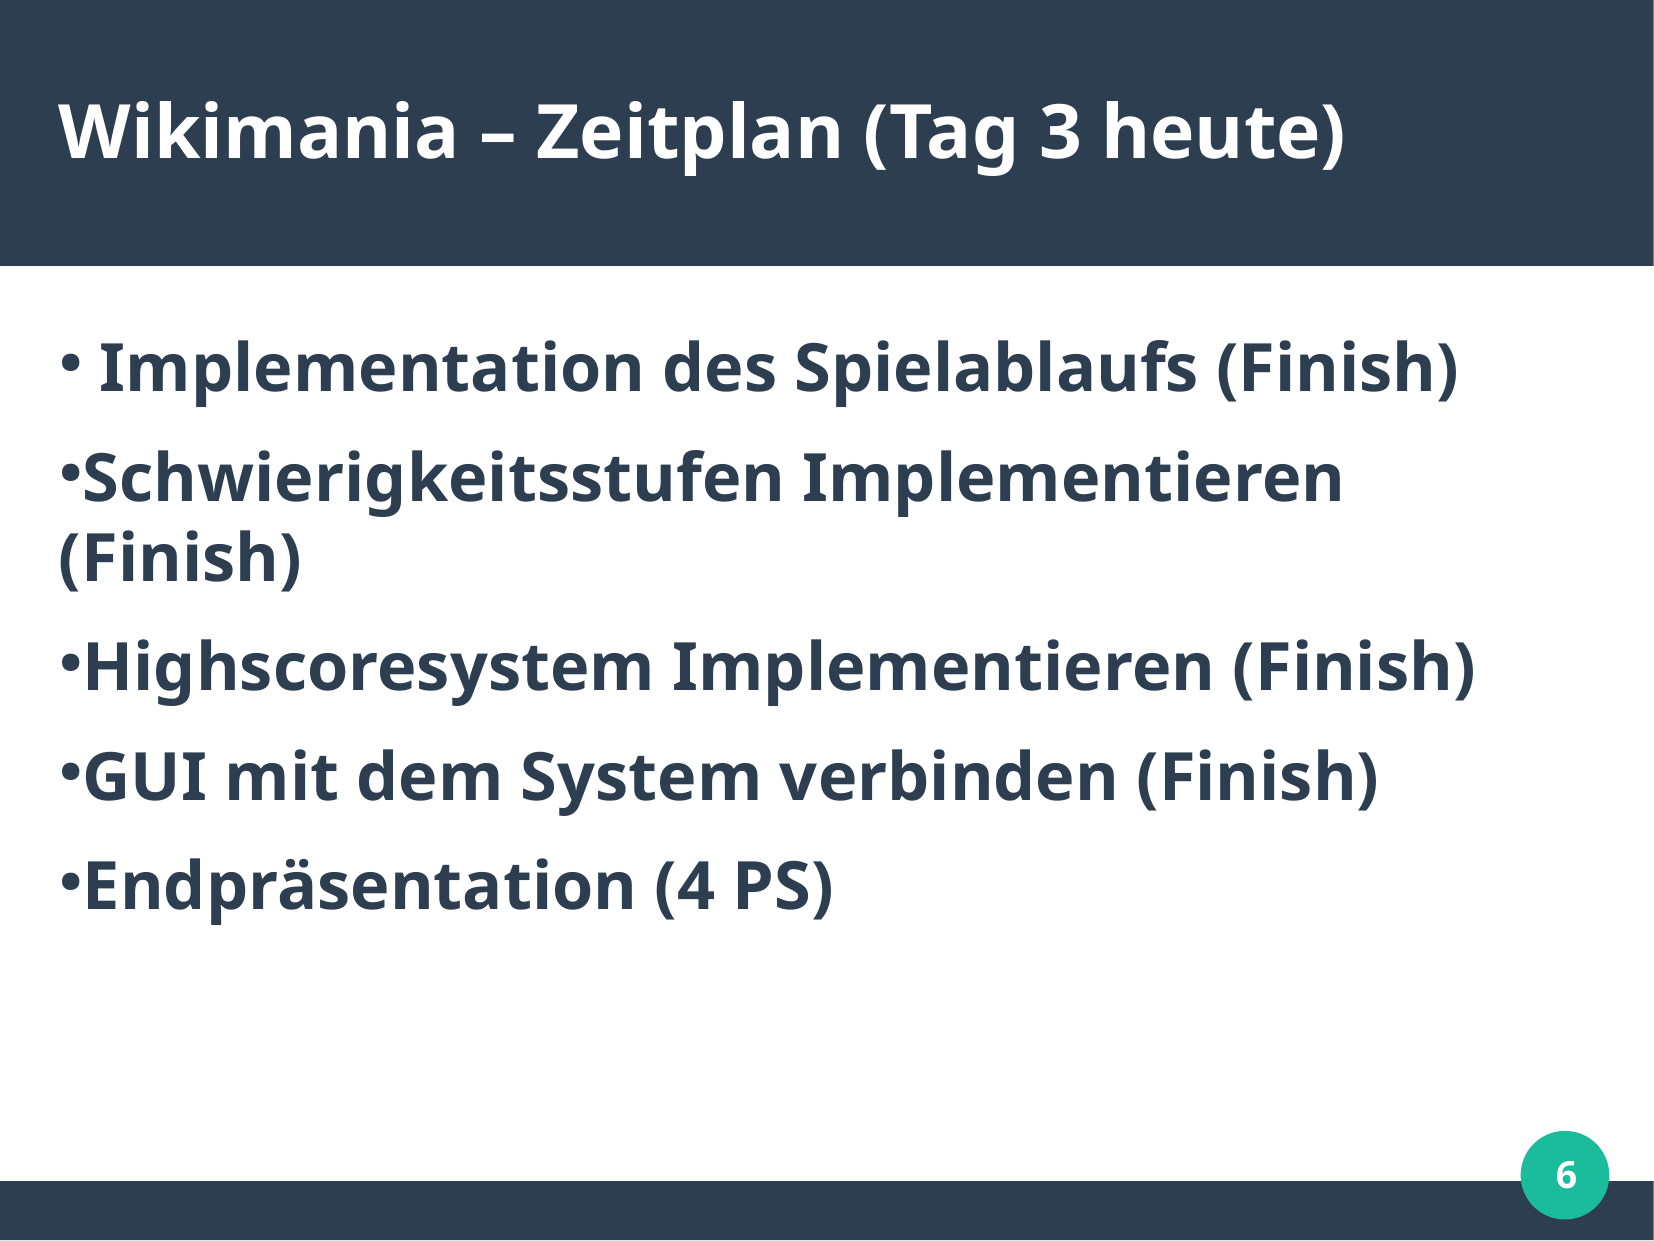

# Wikimania – Zeitplan (Tag 3 heute)
 Implementation des Spielablaufs (Finish)
Schwierigkeitsstufen Implementieren (Finish)
Highscoresystem Implementieren (Finish)
GUI mit dem System verbinden (Finish)
Endpräsentation (4 PS)